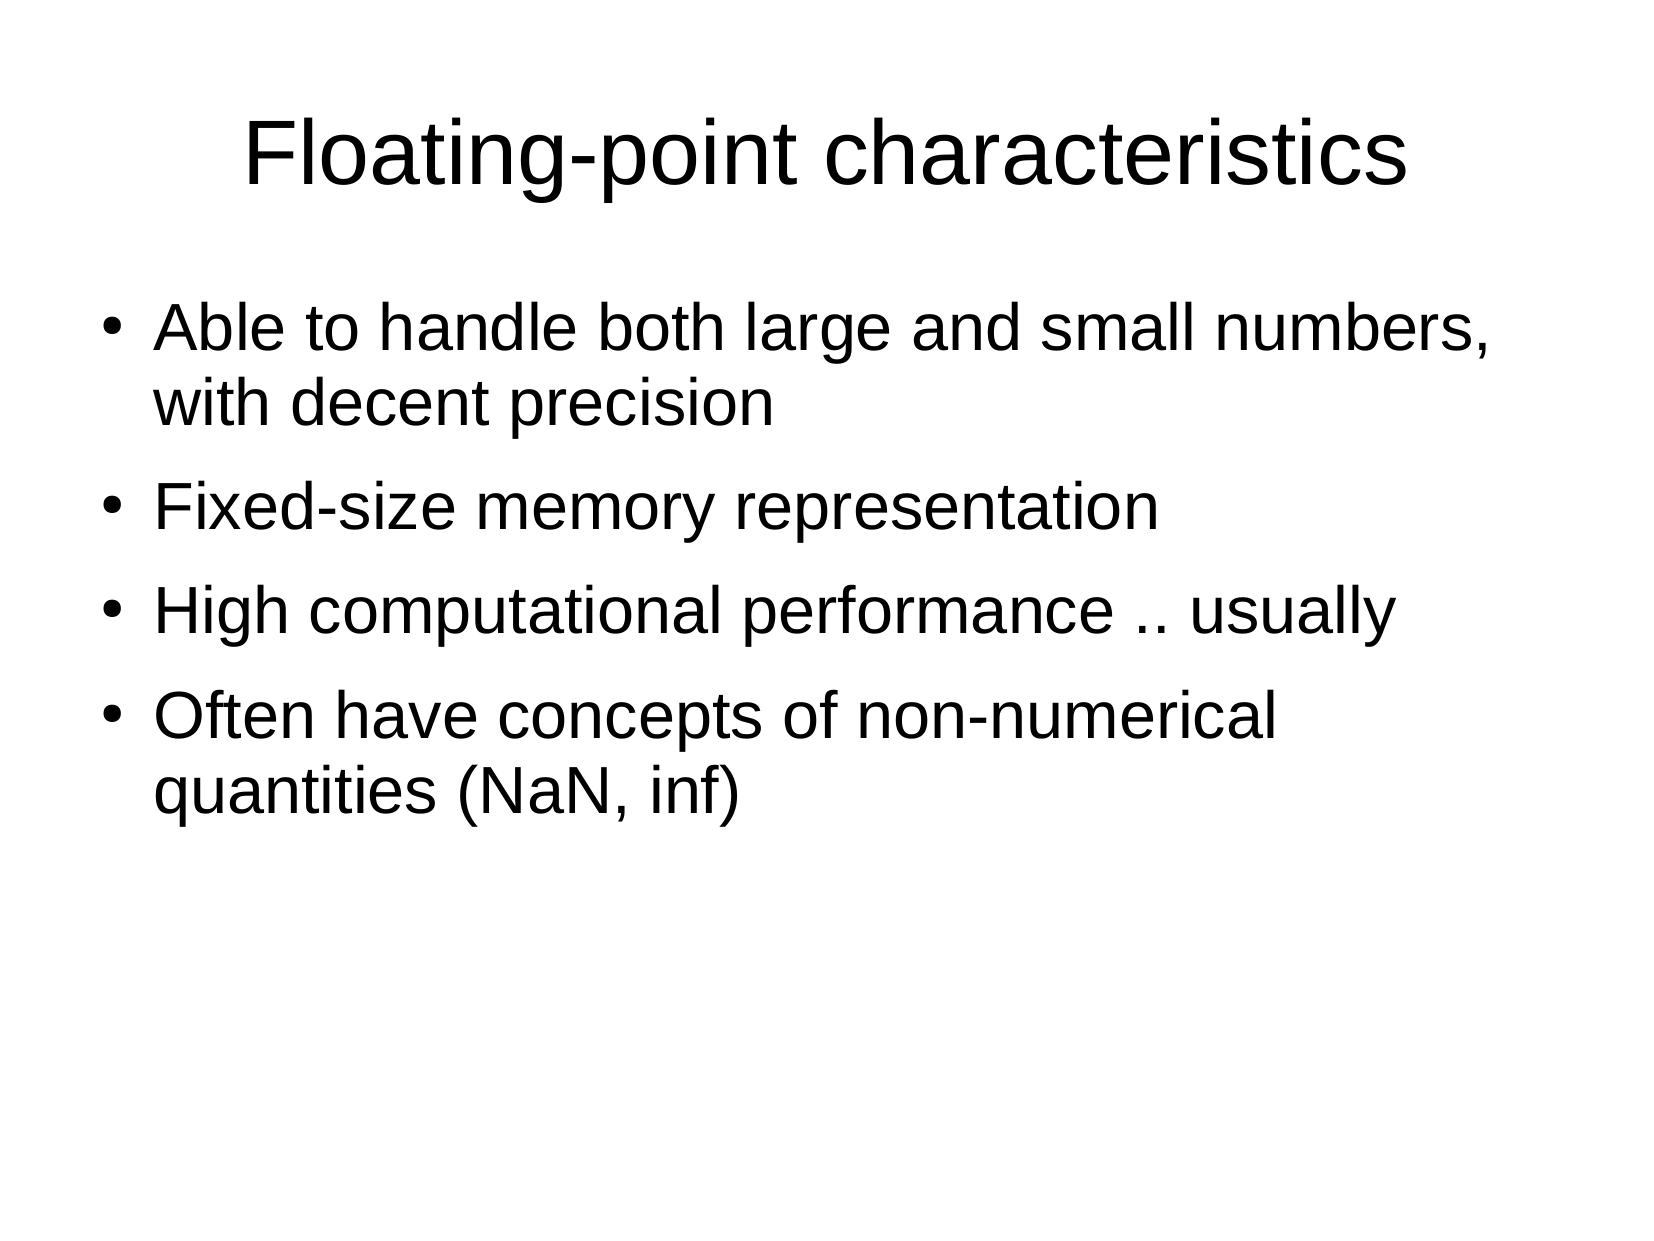

# Floating-point characteristics
Able to handle both large and small numbers, with decent precision
Fixed-size memory representation
High computational performance .. usually
Often have concepts of non-numerical quantities (NaN, inf)